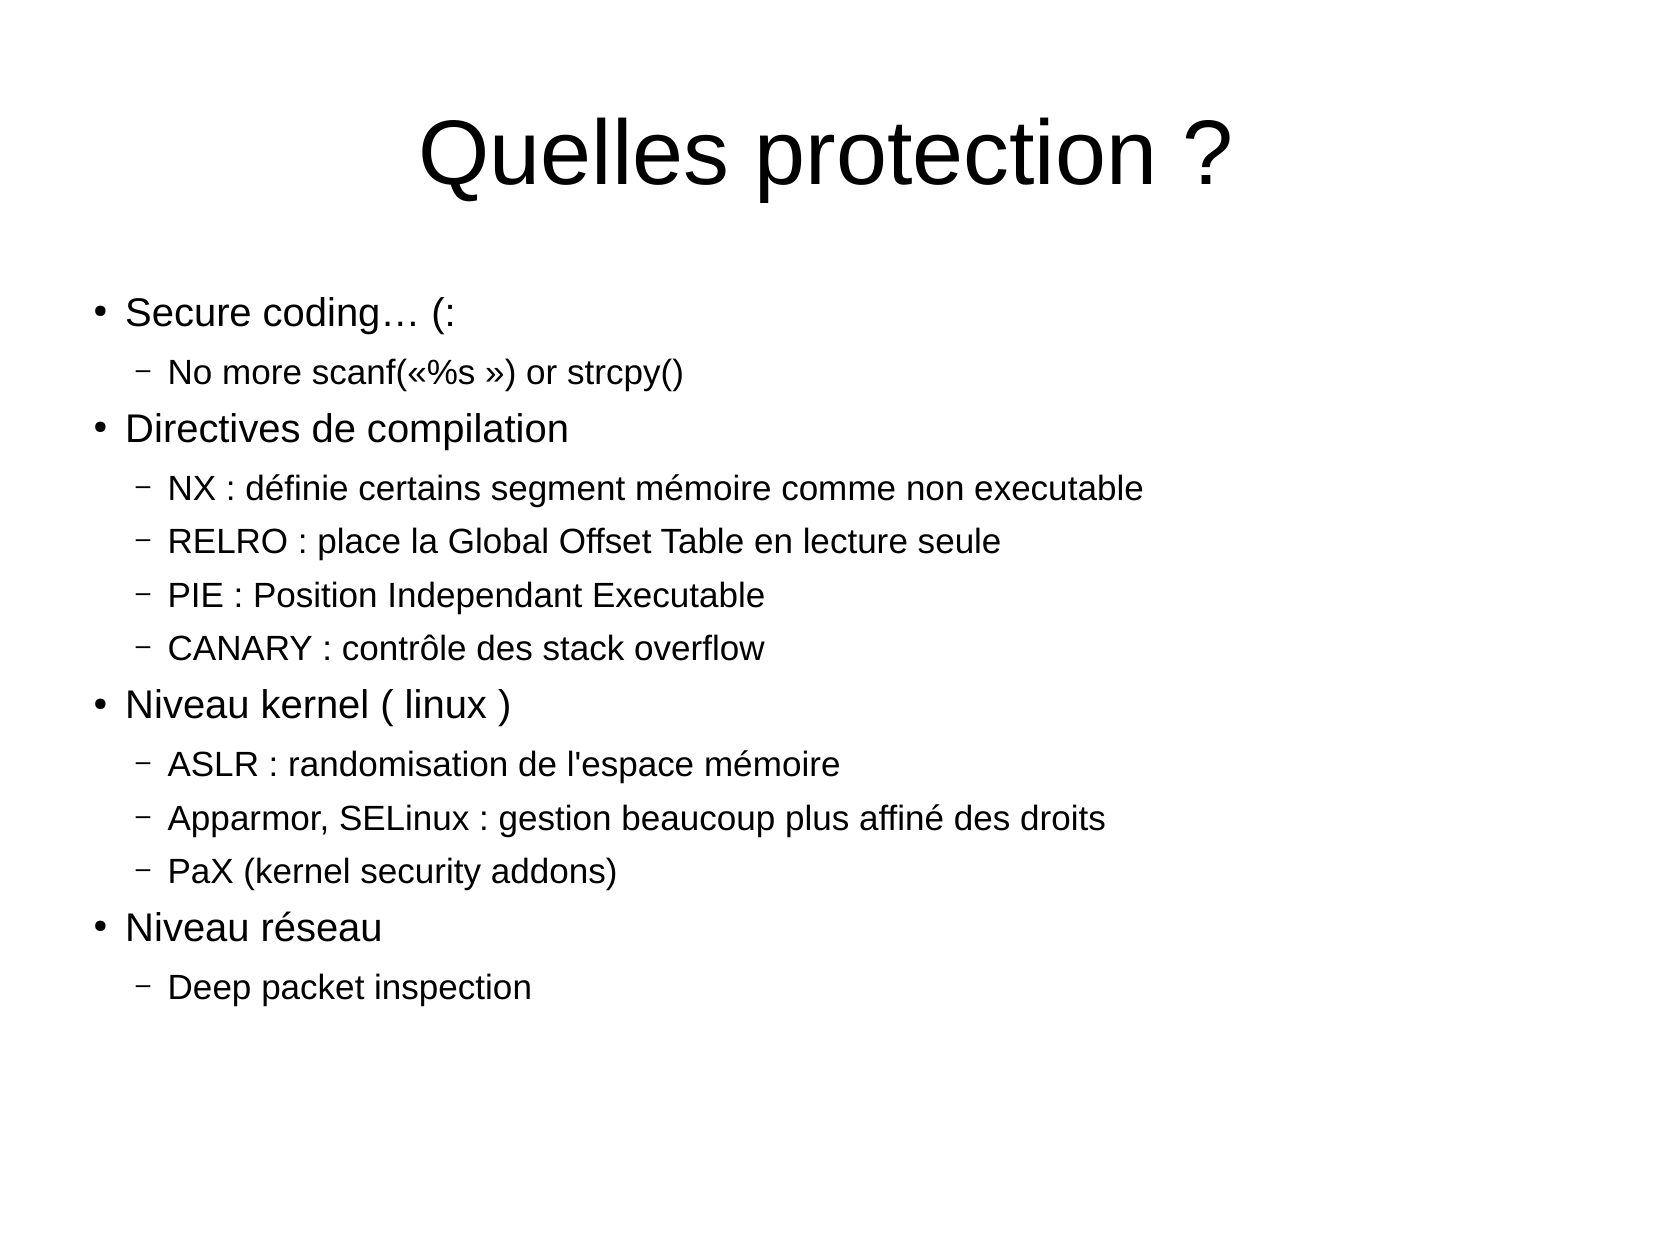

# Quelles protection ?
Secure coding… (:
No more scanf(«%s ») or strcpy()
Directives de compilation
NX : définie certains segment mémoire comme non executable
RELRO : place la Global Offset Table en lecture seule
PIE : Position Independant Executable
CANARY : contrôle des stack overflow
Niveau kernel ( linux )
ASLR : randomisation de l'espace mémoire
Apparmor, SELinux : gestion beaucoup plus affiné des droits
PaX (kernel security addons)
Niveau réseau
Deep packet inspection